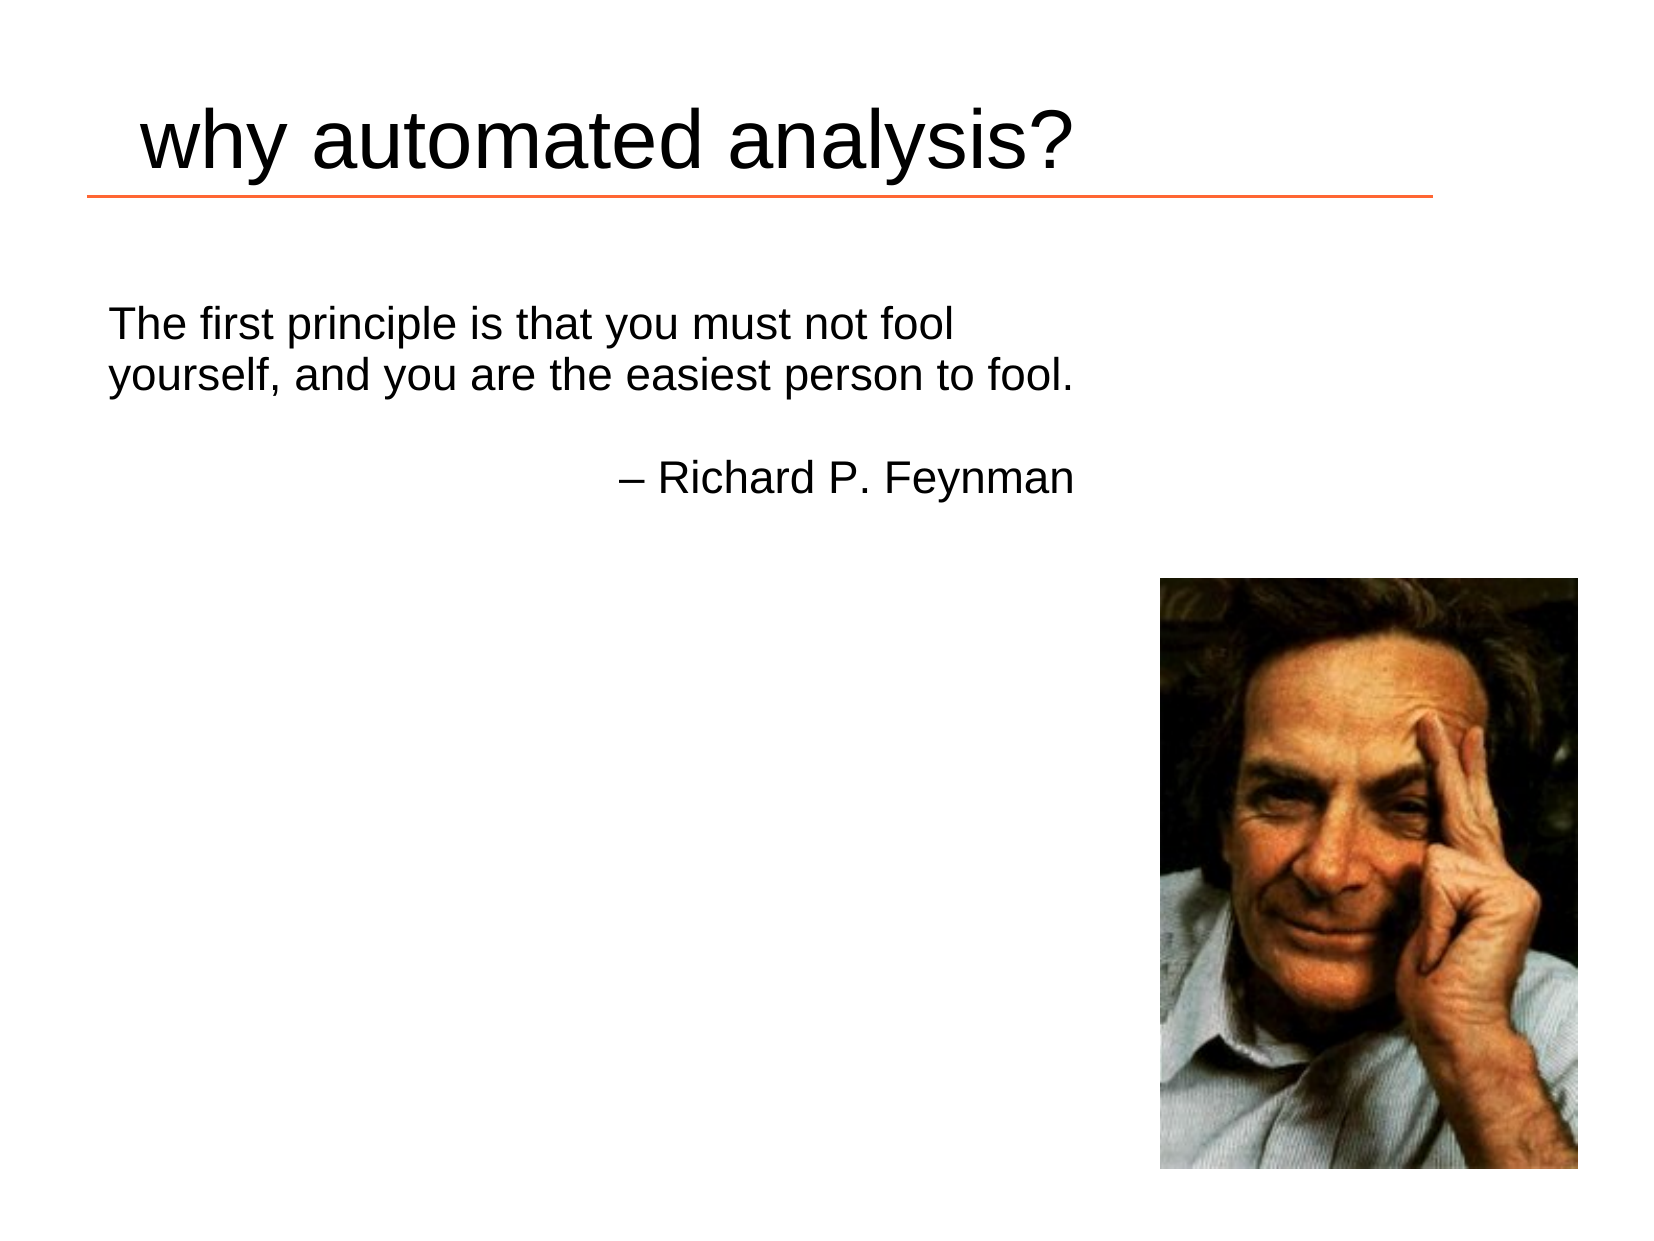

# why automated analysis?
The first principle is that you must not fool yourself, and you are the easiest person to fool.
– Richard P. Feynman